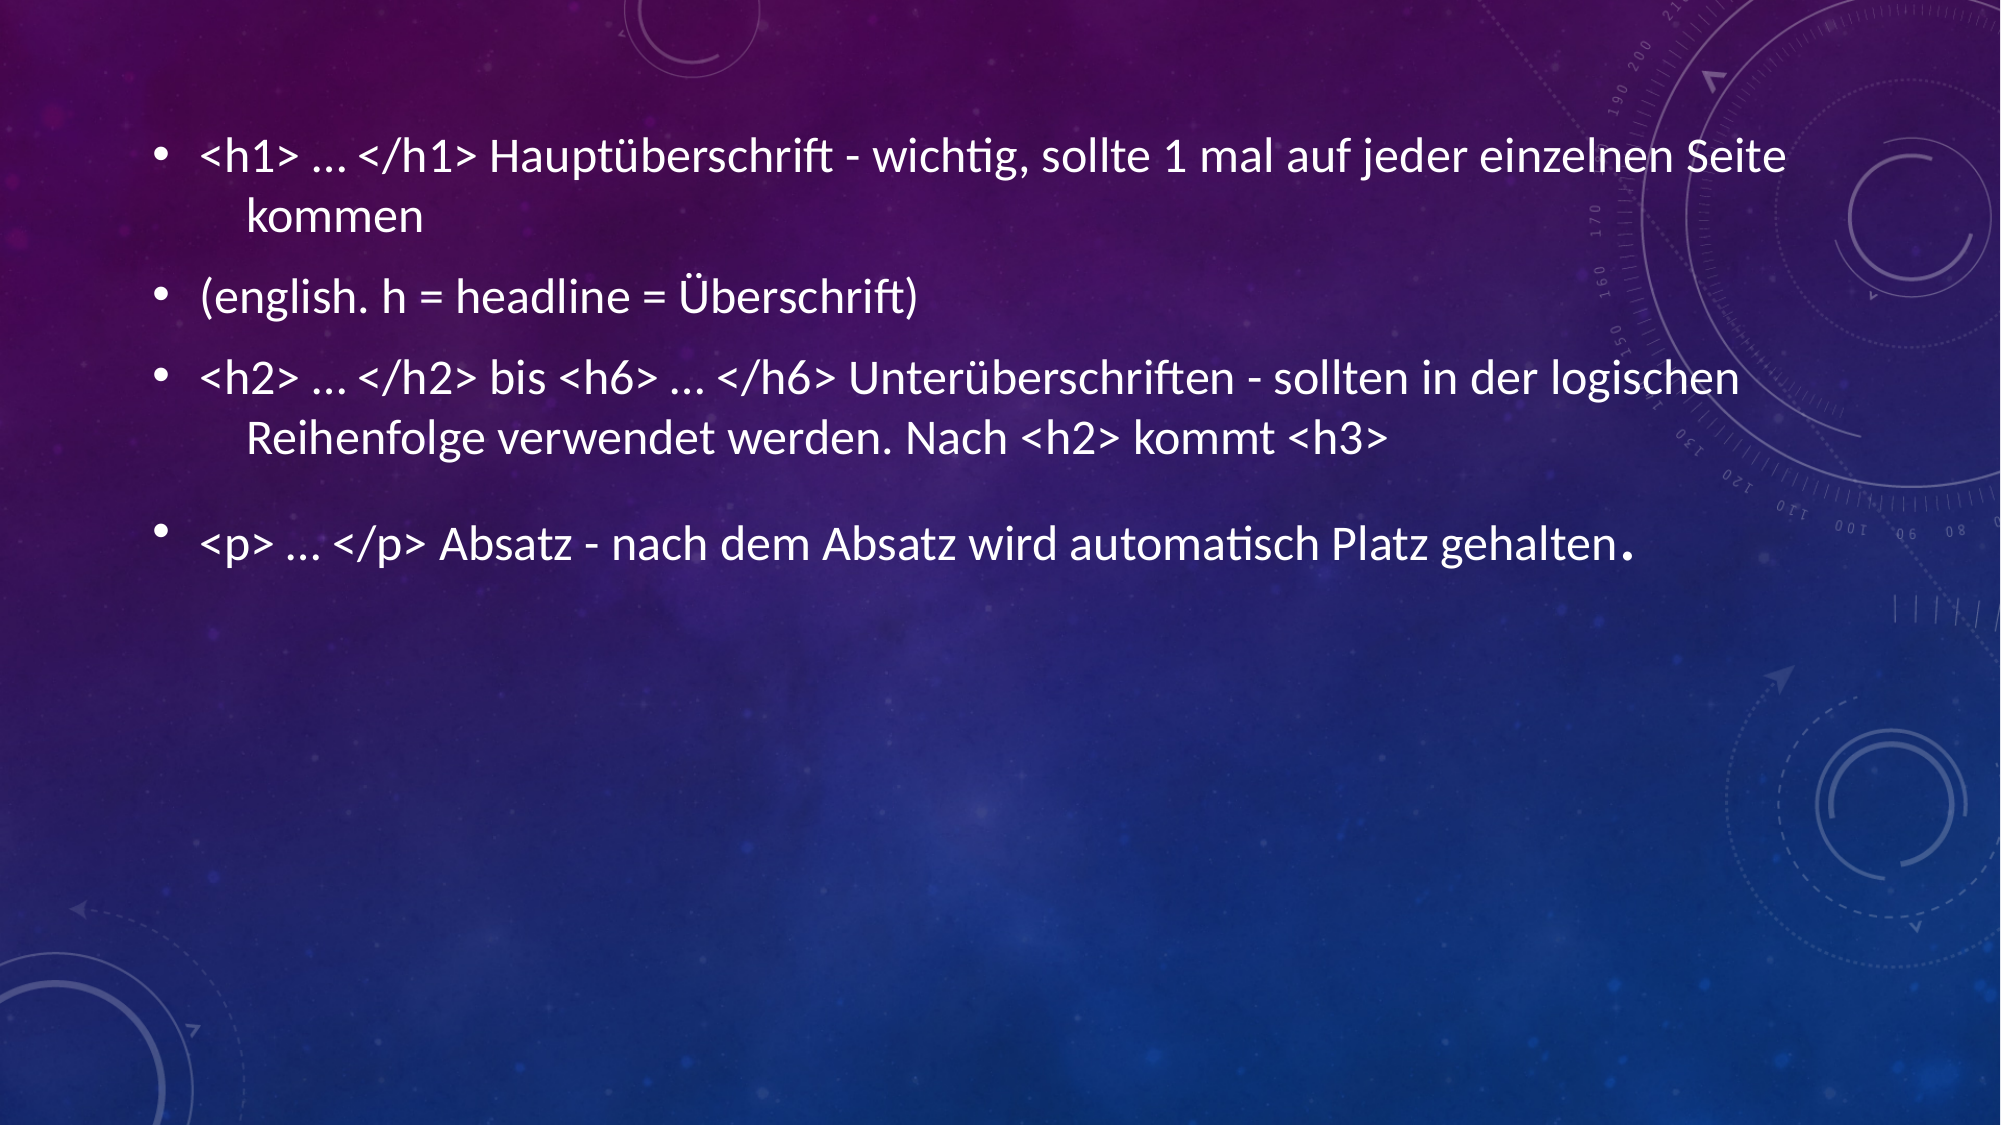

# <h1> … </h1> Hauptüberschrift - wichtig, sollte 1 mal auf jeder einzelnen Seite kommen
(english. h = headline = Überschrift)
<h2> … </h2> bis <h6> … </h6> Unterüberschriften - sollten in der logischen Reihenfolge verwendet werden. Nach <h2> kommt <h3>
<p> … </p> Absatz - nach dem Absatz wird automatisch Platz gehalten.